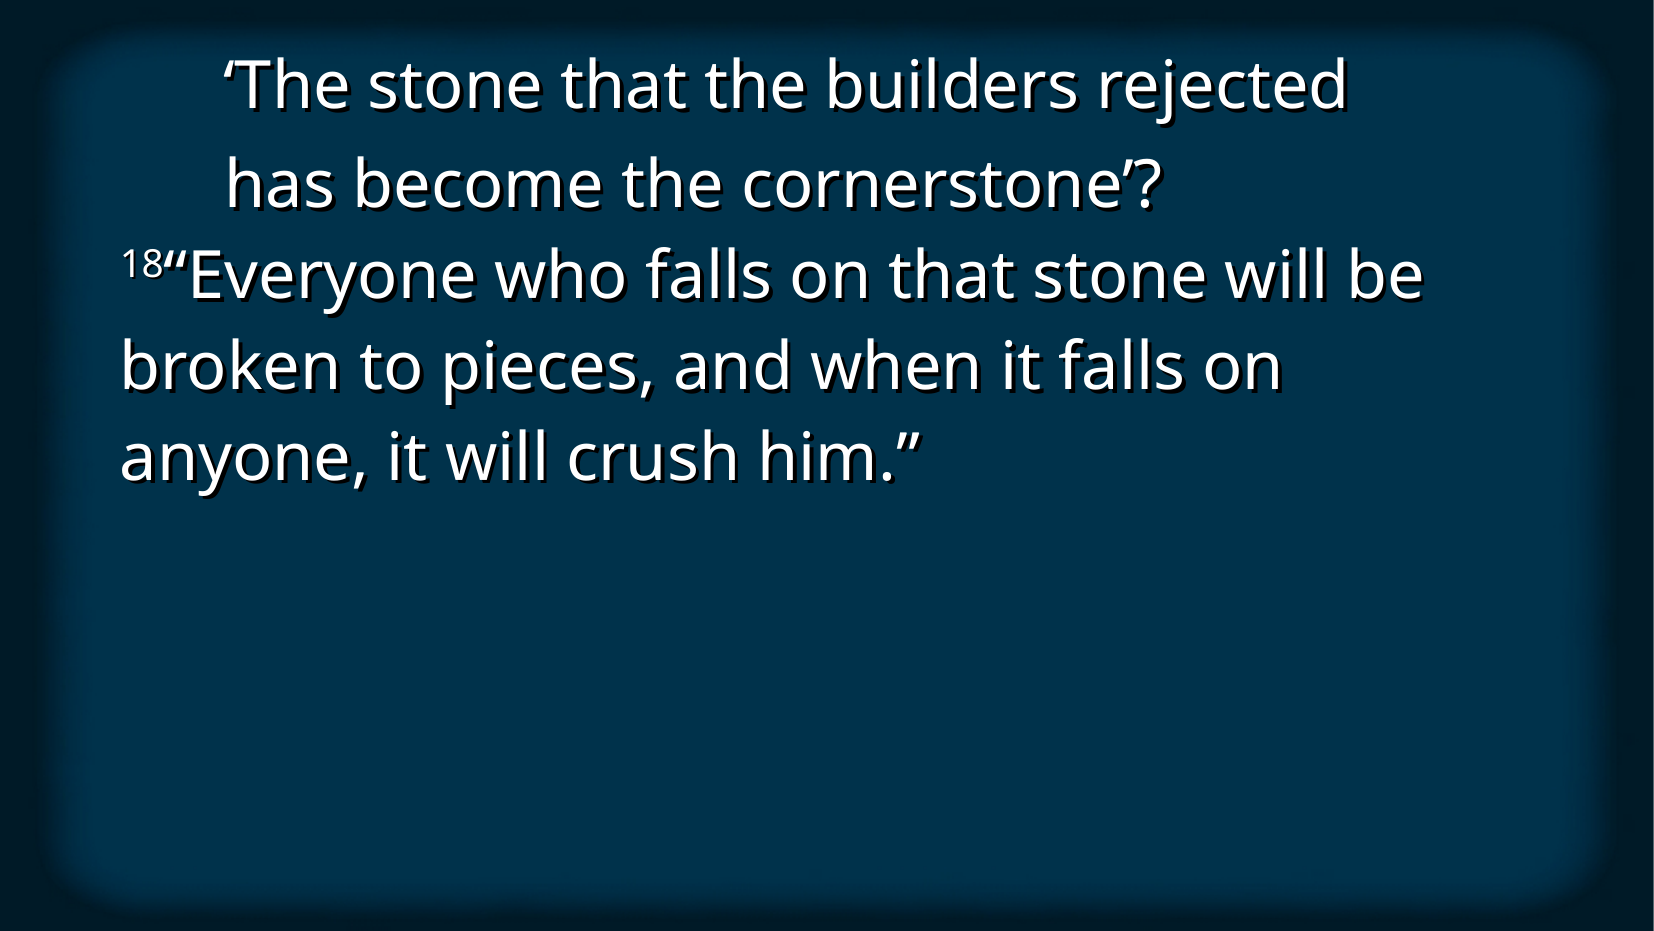

‘The stone that the builders rejected
 has become the cornerstone’?
18“Everyone who falls on that stone will be broken to pieces, and when it falls on anyone, it will crush him.”